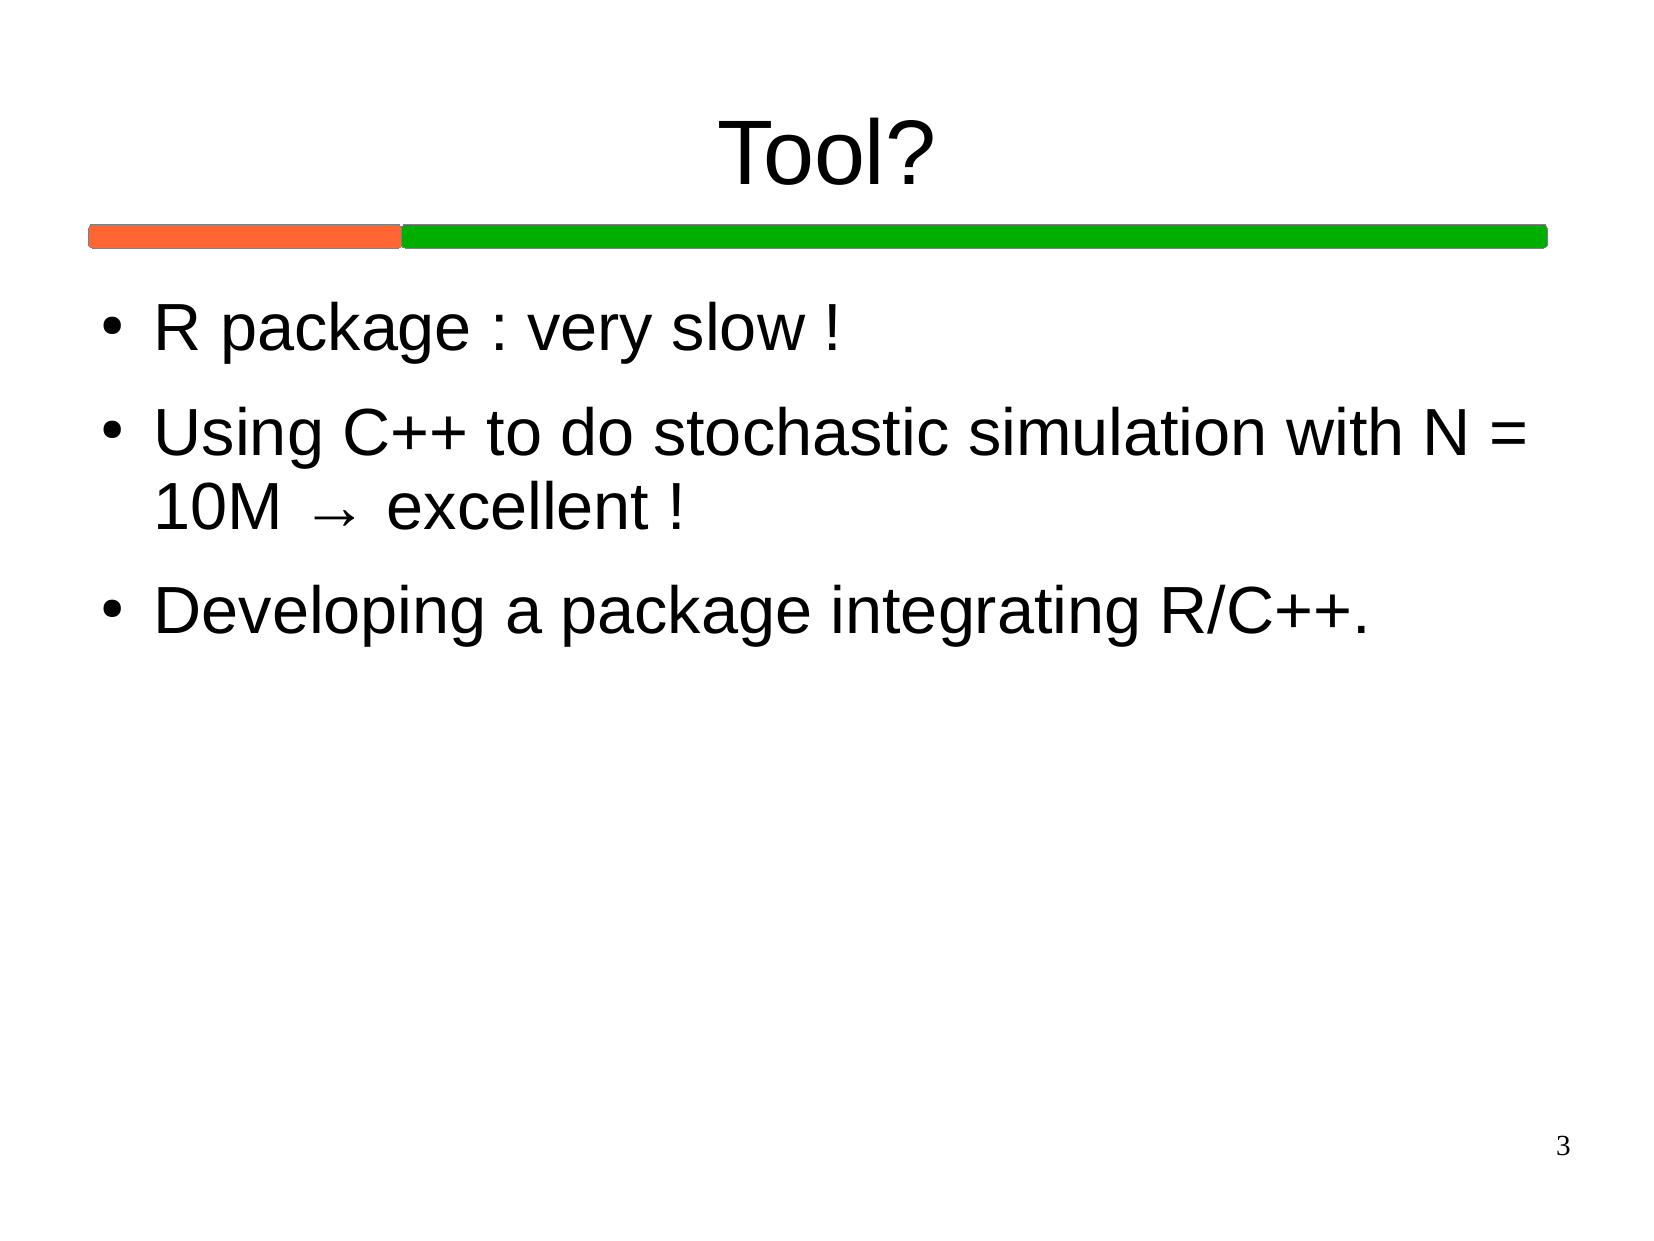

# Tool?
R package : very slow !
Using C++ to do stochastic simulation with N = 10M → excellent !
Developing a package integrating R/C++.
3